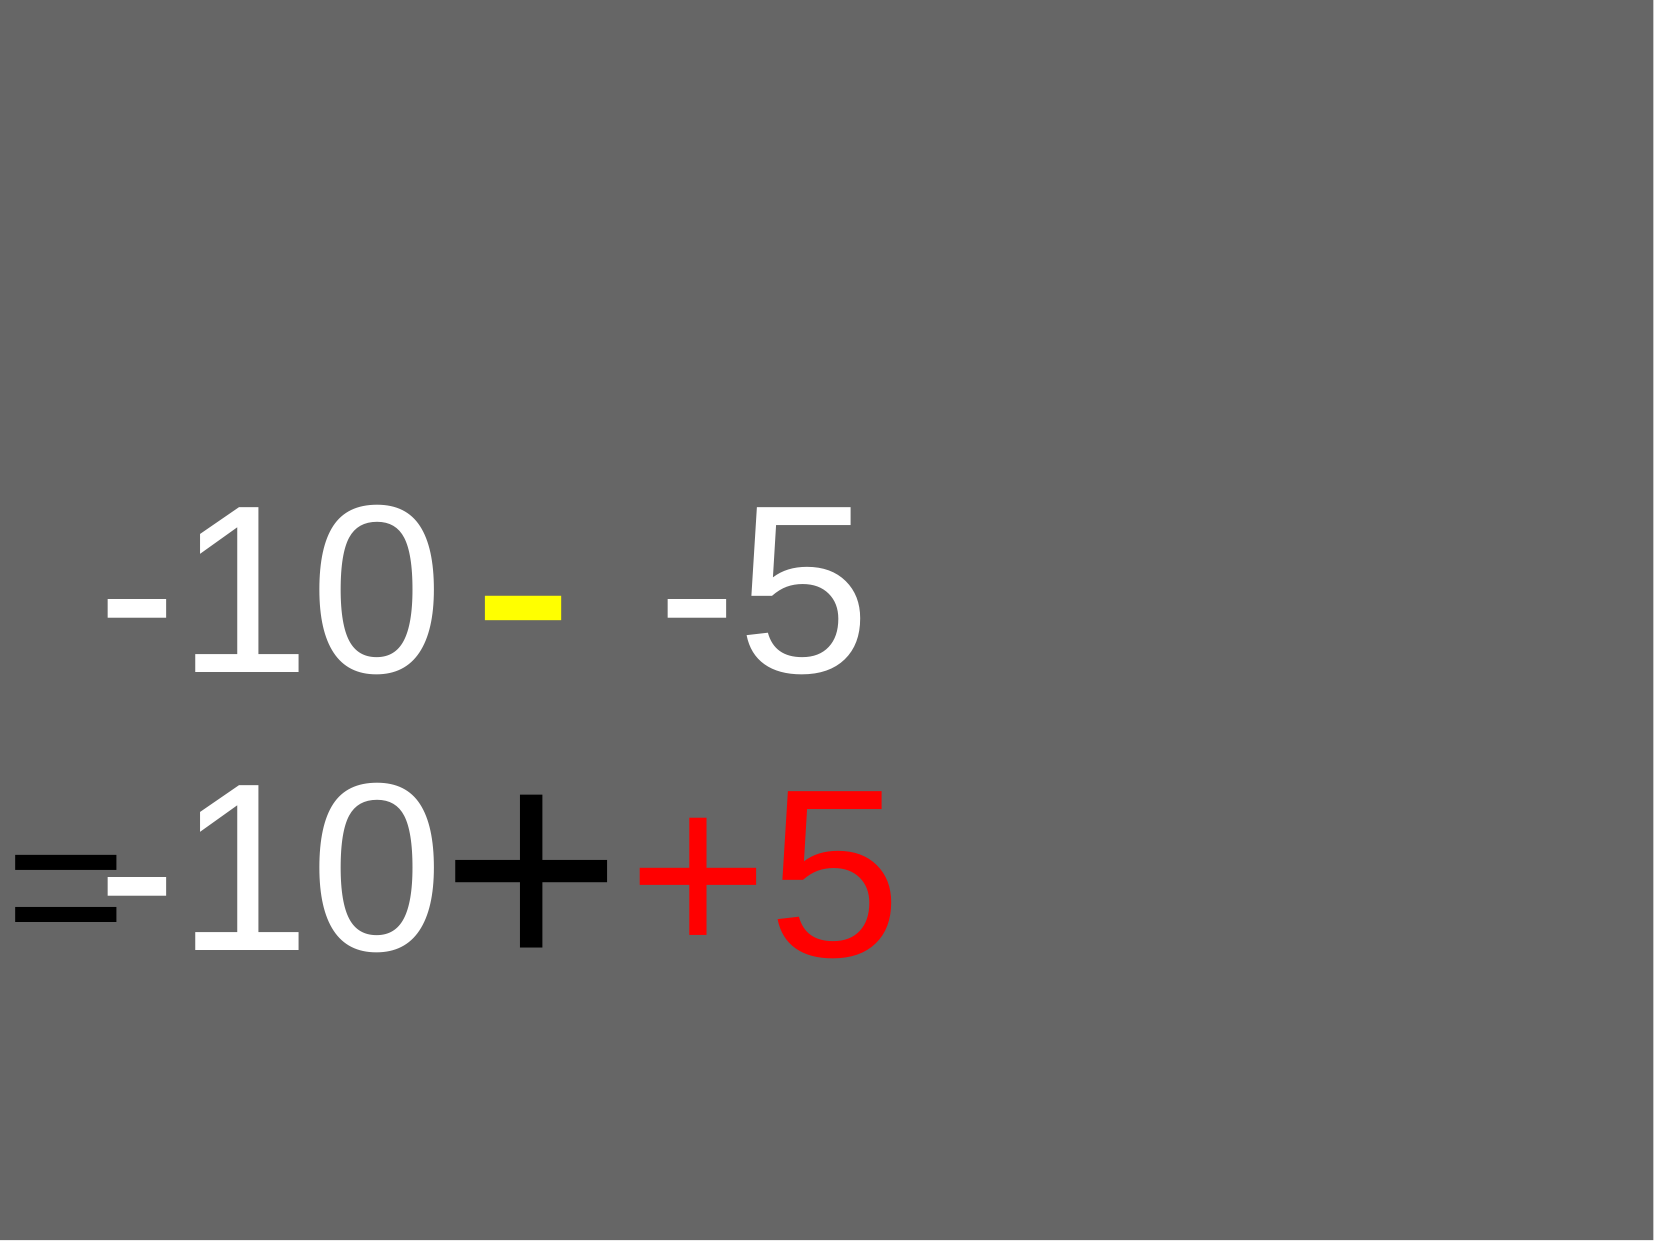

-
-10
-5
+
-10
+5
=